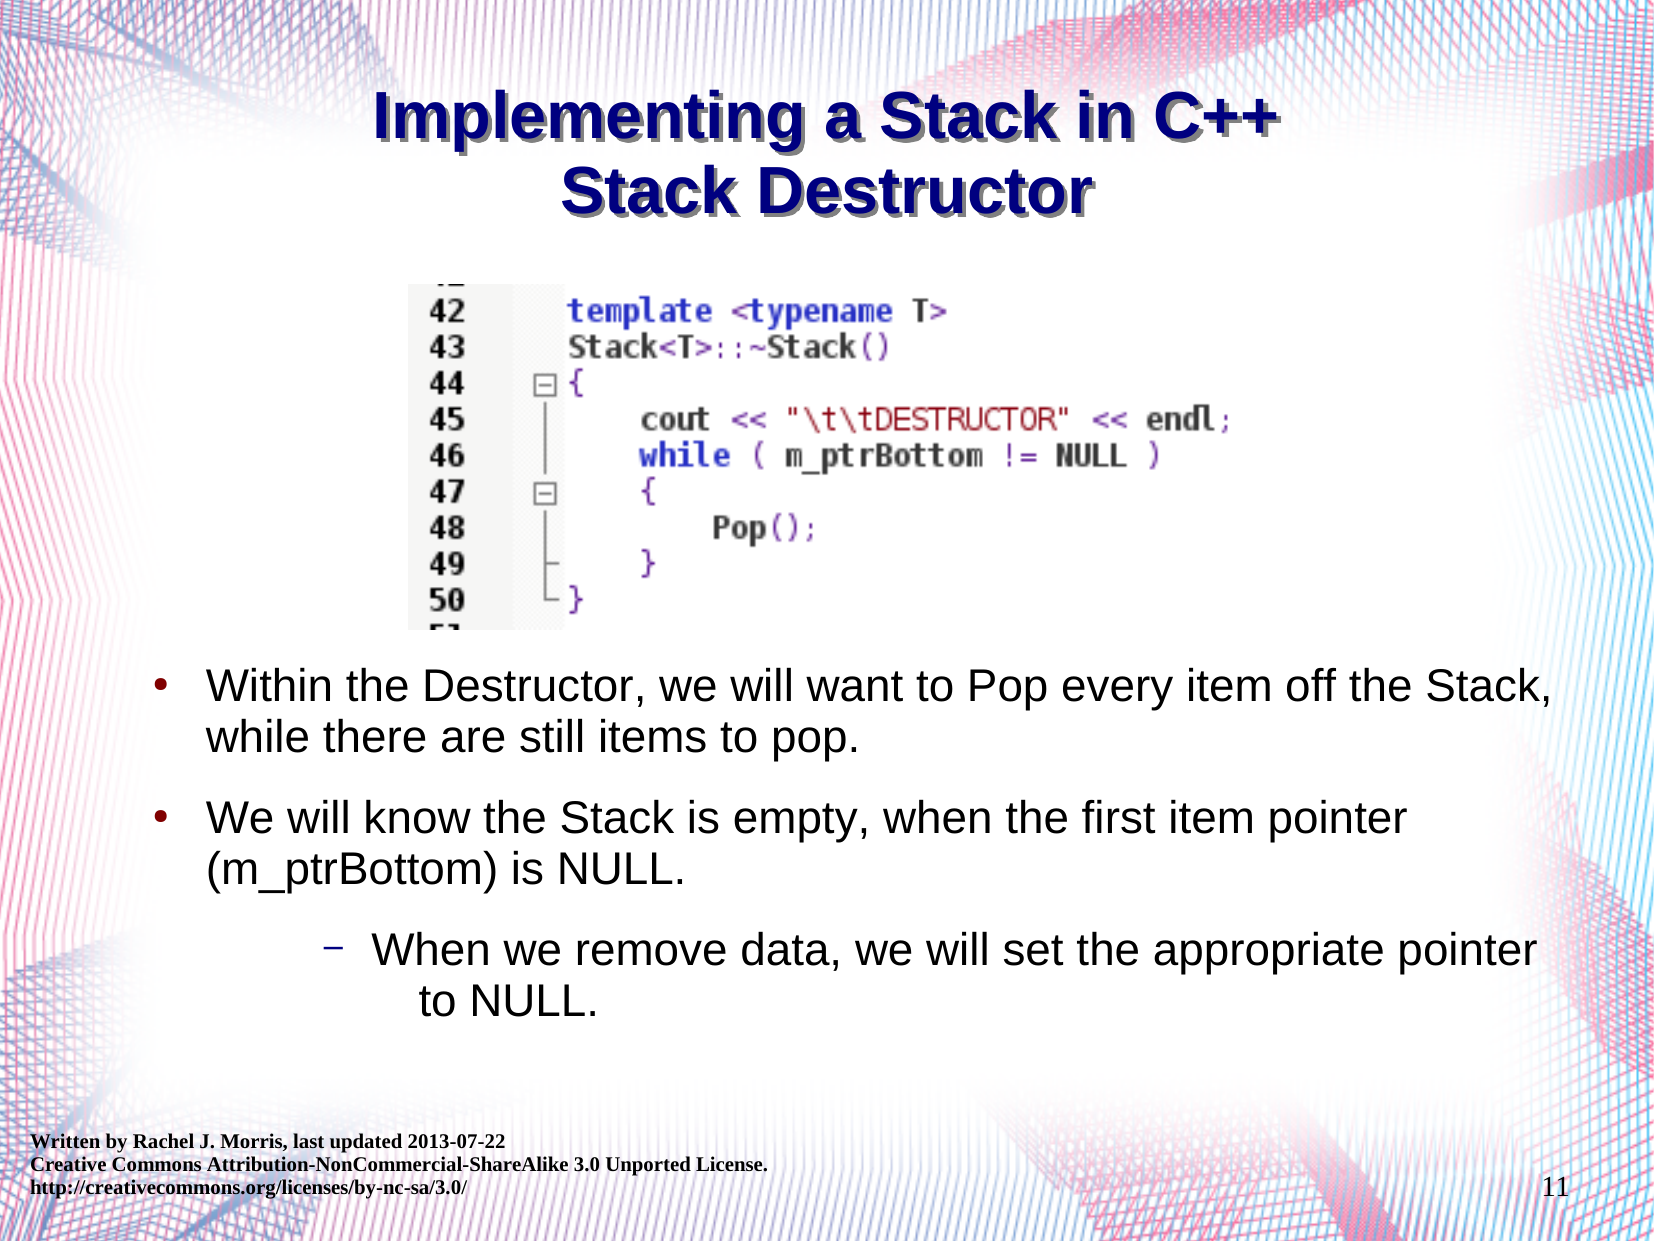

# Implementing a Stack in C++ Stack Destructor
Within the Destructor, we will want to Pop every item off the Stack, while there are still items to pop.
We will know the Stack is empty, when the first item pointer (m_ptrBottom) is NULL.
When we remove data, we will set the appropriate pointer to NULL.
11